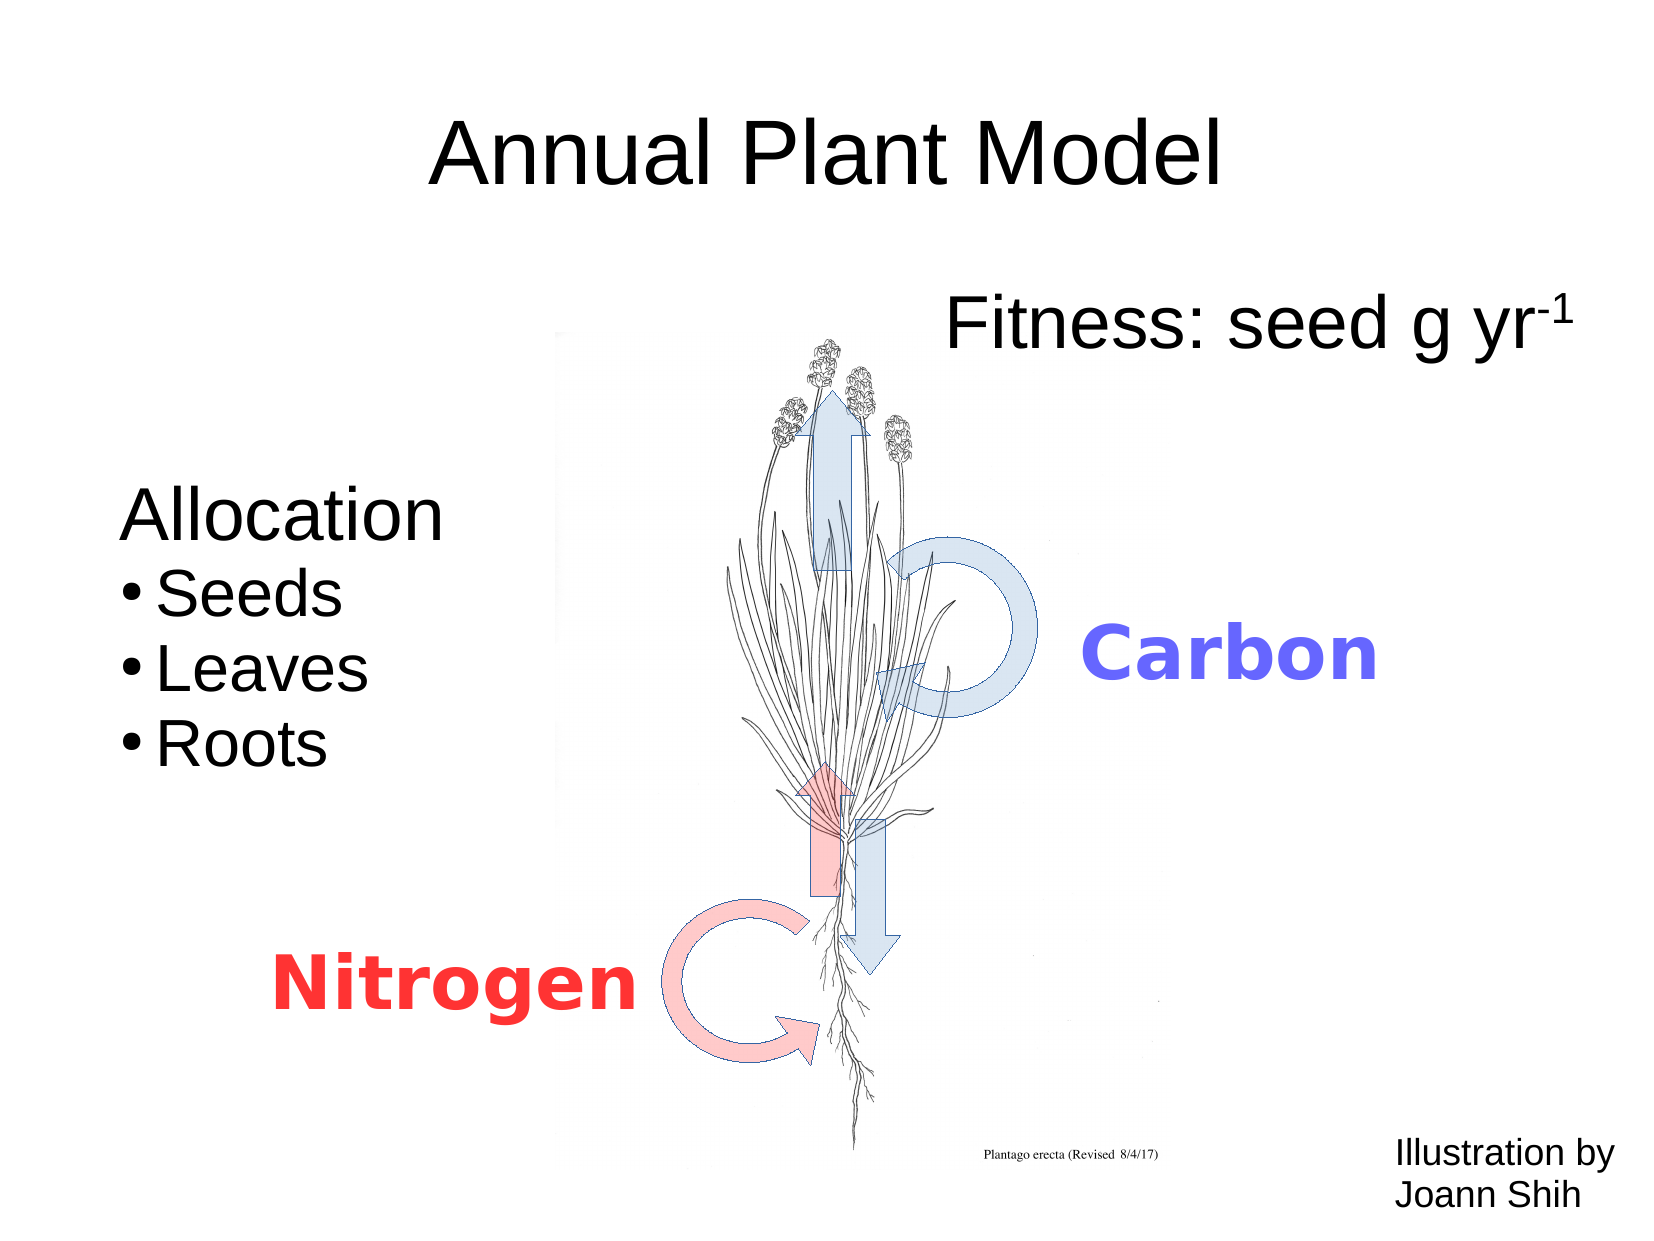

# Annual Plant Model
Fitness: seed g yr-1
Allocation
Seeds
Leaves
Roots
Carbon
Nitrogen
Illustration by Joann Shih